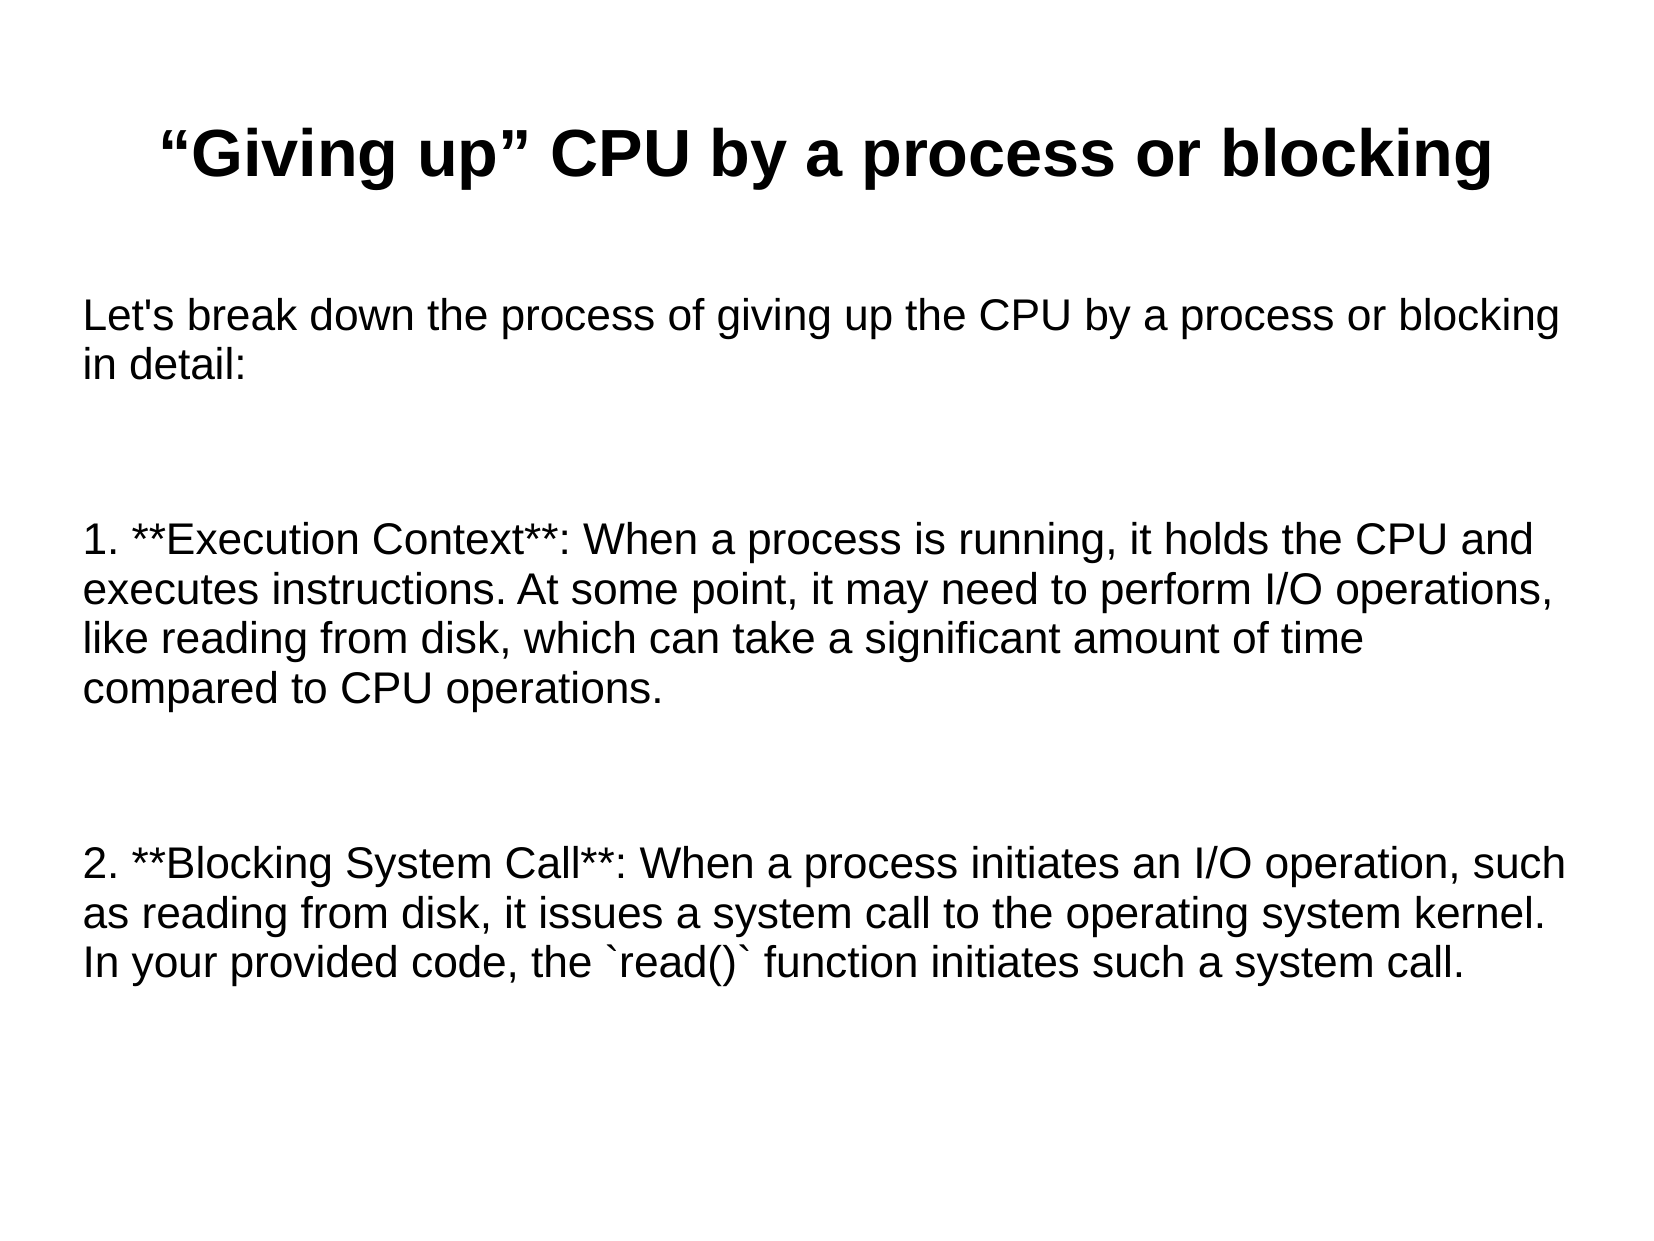

# “Giving up” CPU by a process or blocking
Let's break down the process of giving up the CPU by a process or blocking in detail:
1. **Execution Context**: When a process is running, it holds the CPU and executes instructions. At some point, it may need to perform I/O operations, like reading from disk, which can take a significant amount of time compared to CPU operations.
2. **Blocking System Call**: When a process initiates an I/O operation, such as reading from disk, it issues a system call to the operating system kernel. In your provided code, the `read()` function initiates such a system call.